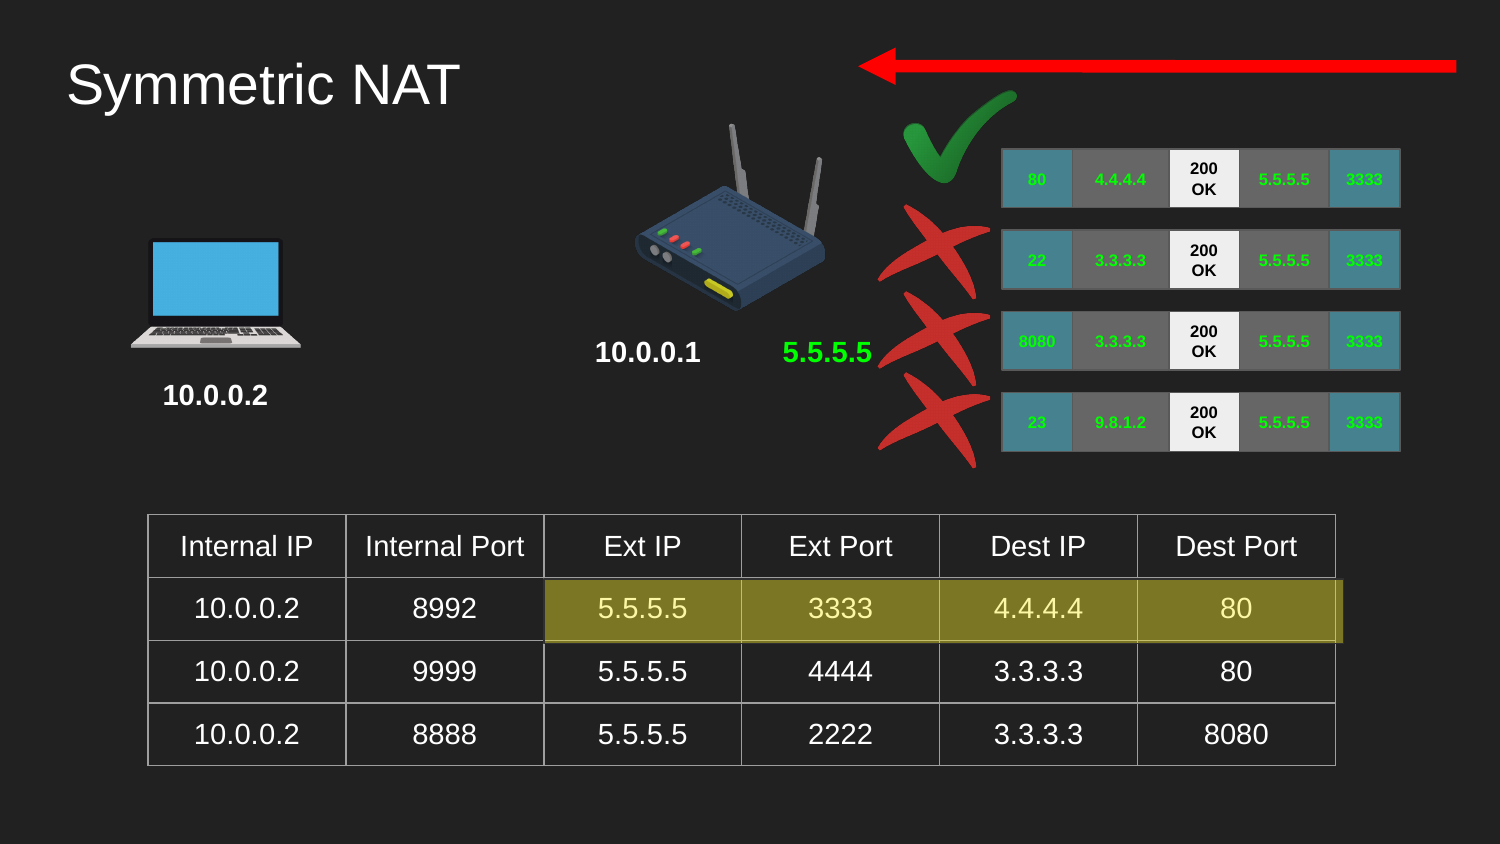

# Symmetric NAT
10.0.0.1
5.5.5.5
80
4.4.4.4
200 OK
5.5.5.5
3333
10.0.0.2
22
3.3.3.3
200 OK
5.5.5.5
3333
8080
3.3.3.3
200 OK
5.5.5.5
3333
23
9.8.1.2
200 OK
5.5.5.5
3333
| Internal IP | Internal Port | Ext IP | Ext Port | Dest IP | Dest Port |
| --- | --- | --- | --- | --- | --- |
| 10.0.0.2 | 8992 | 5.5.5.5 | 3333 | 4.4.4.4 | 80 |
| 10.0.0.2 | 9999 | 5.5.5.5 | 4444 | 3.3.3.3 | 80 |
| 10.0.0.2 | 8888 | 5.5.5.5 | 2222 | 3.3.3.3 | 8080 |